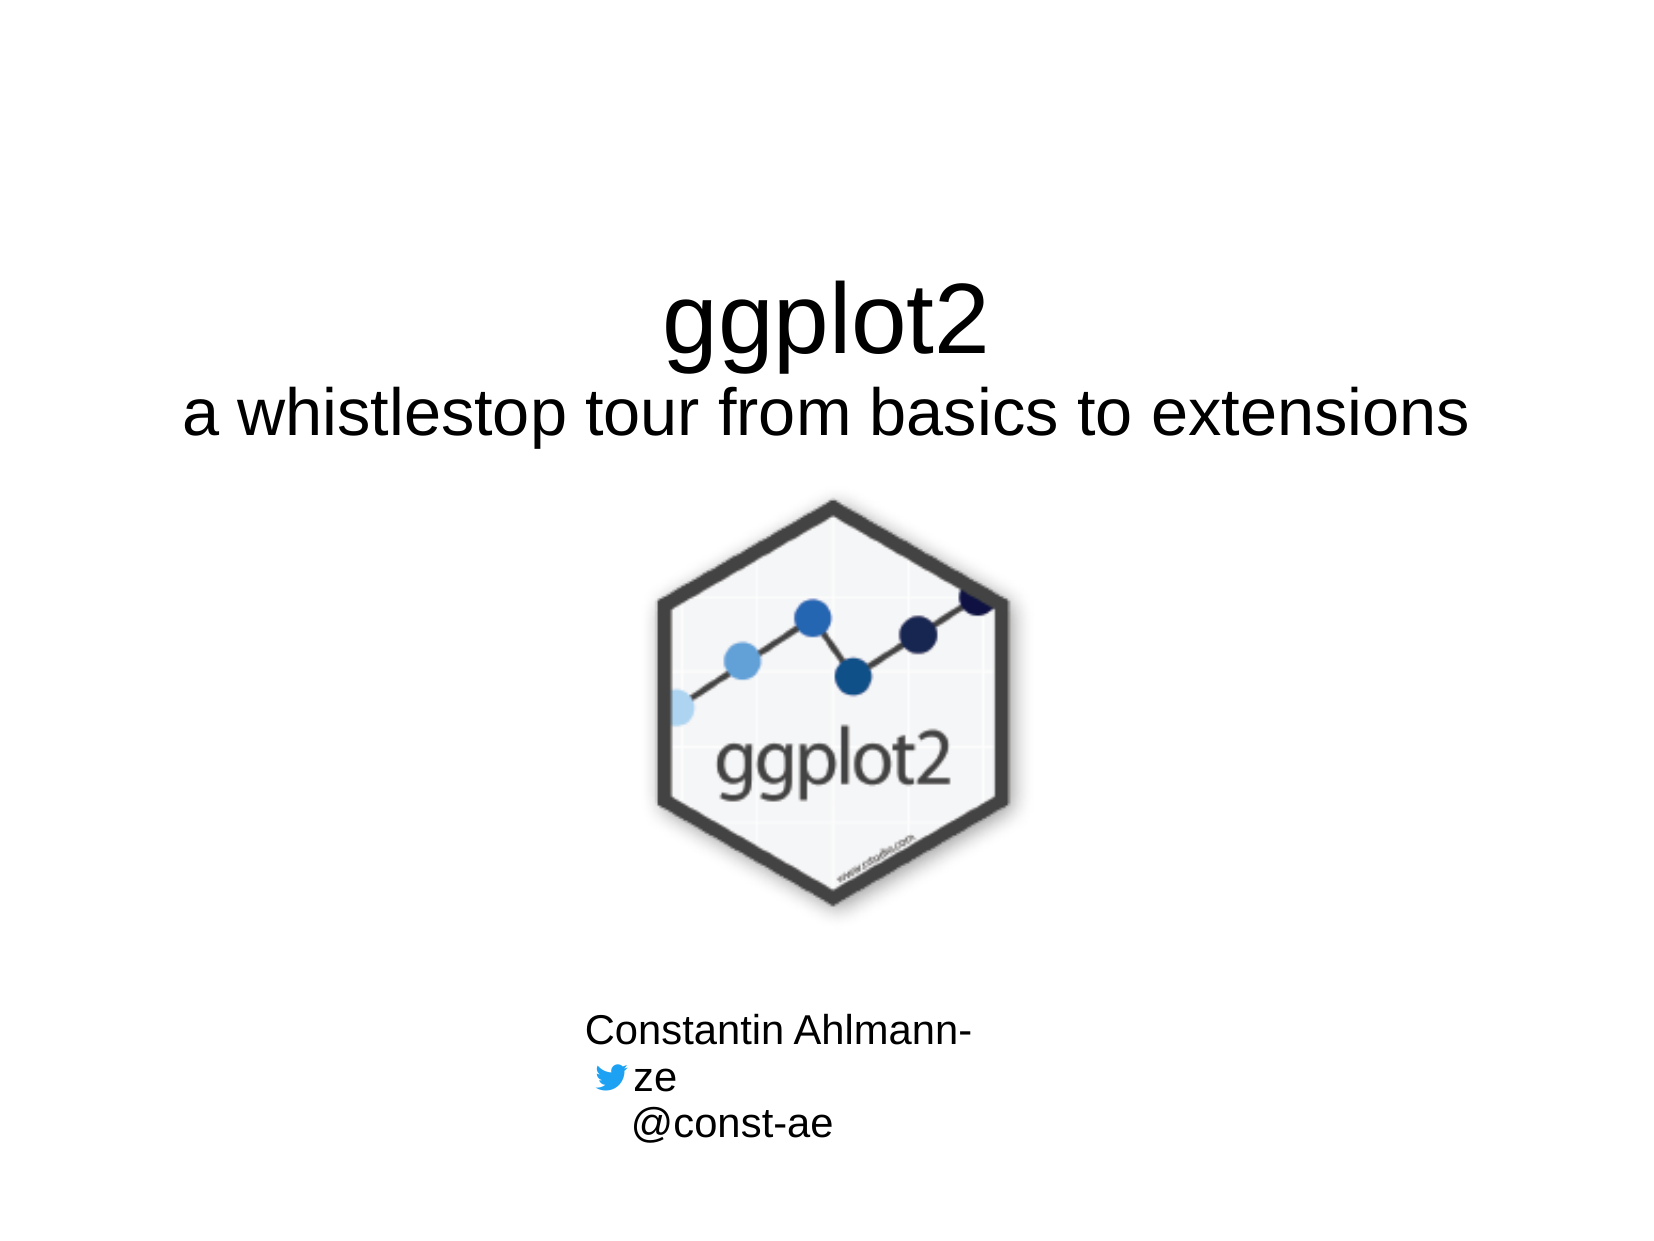

# ggplot2
a whistlestop tour from basics to extensions
Constantin Ahlmann-Eltze
 @const-ae